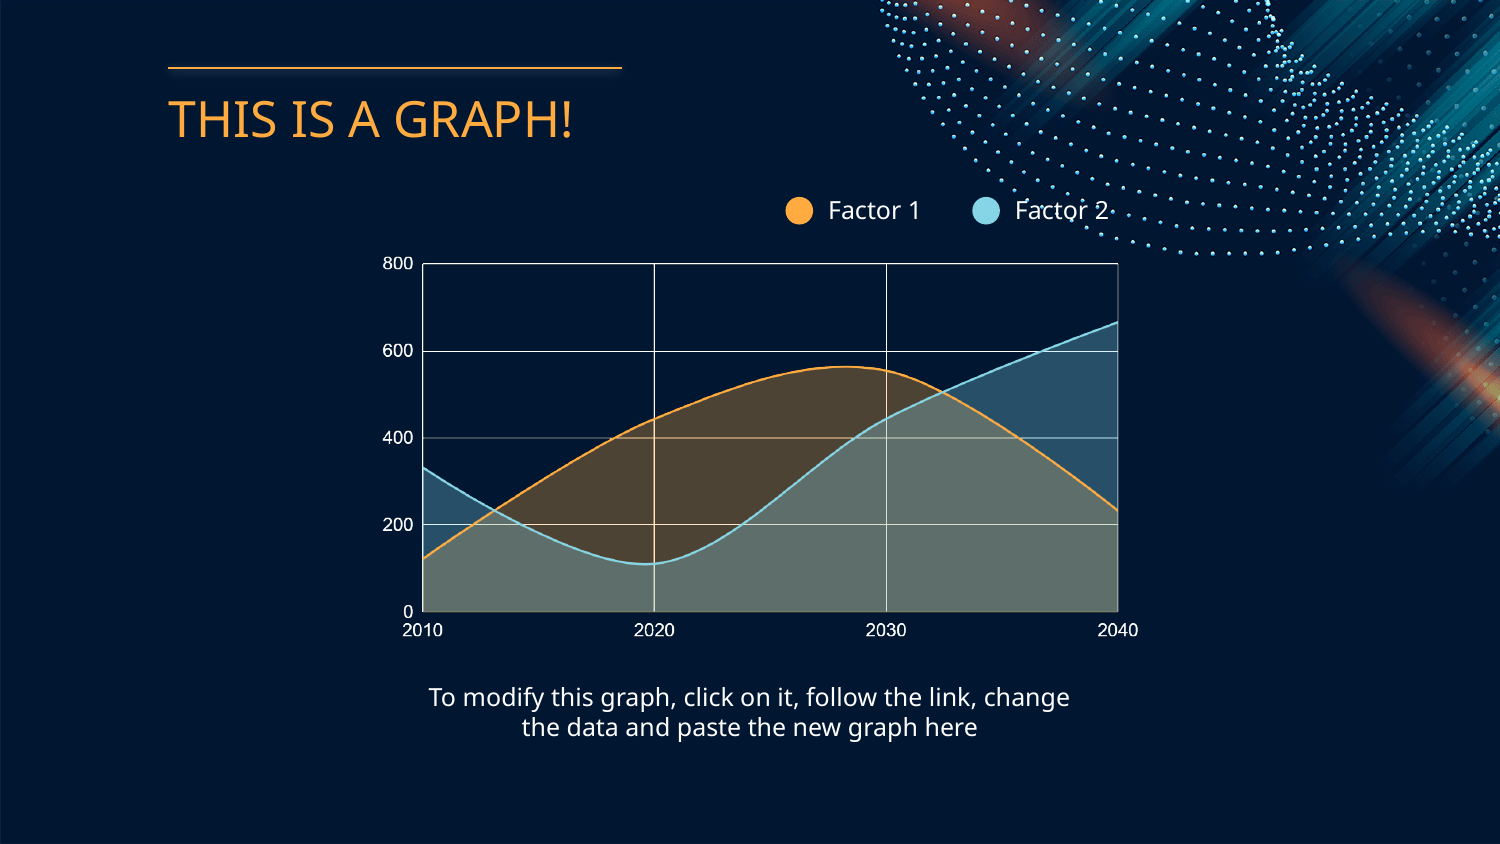

# THIS IS A GRAPH!
Factor 1
Factor 2
To modify this graph, click on it, follow the link, change the data and paste the new graph here